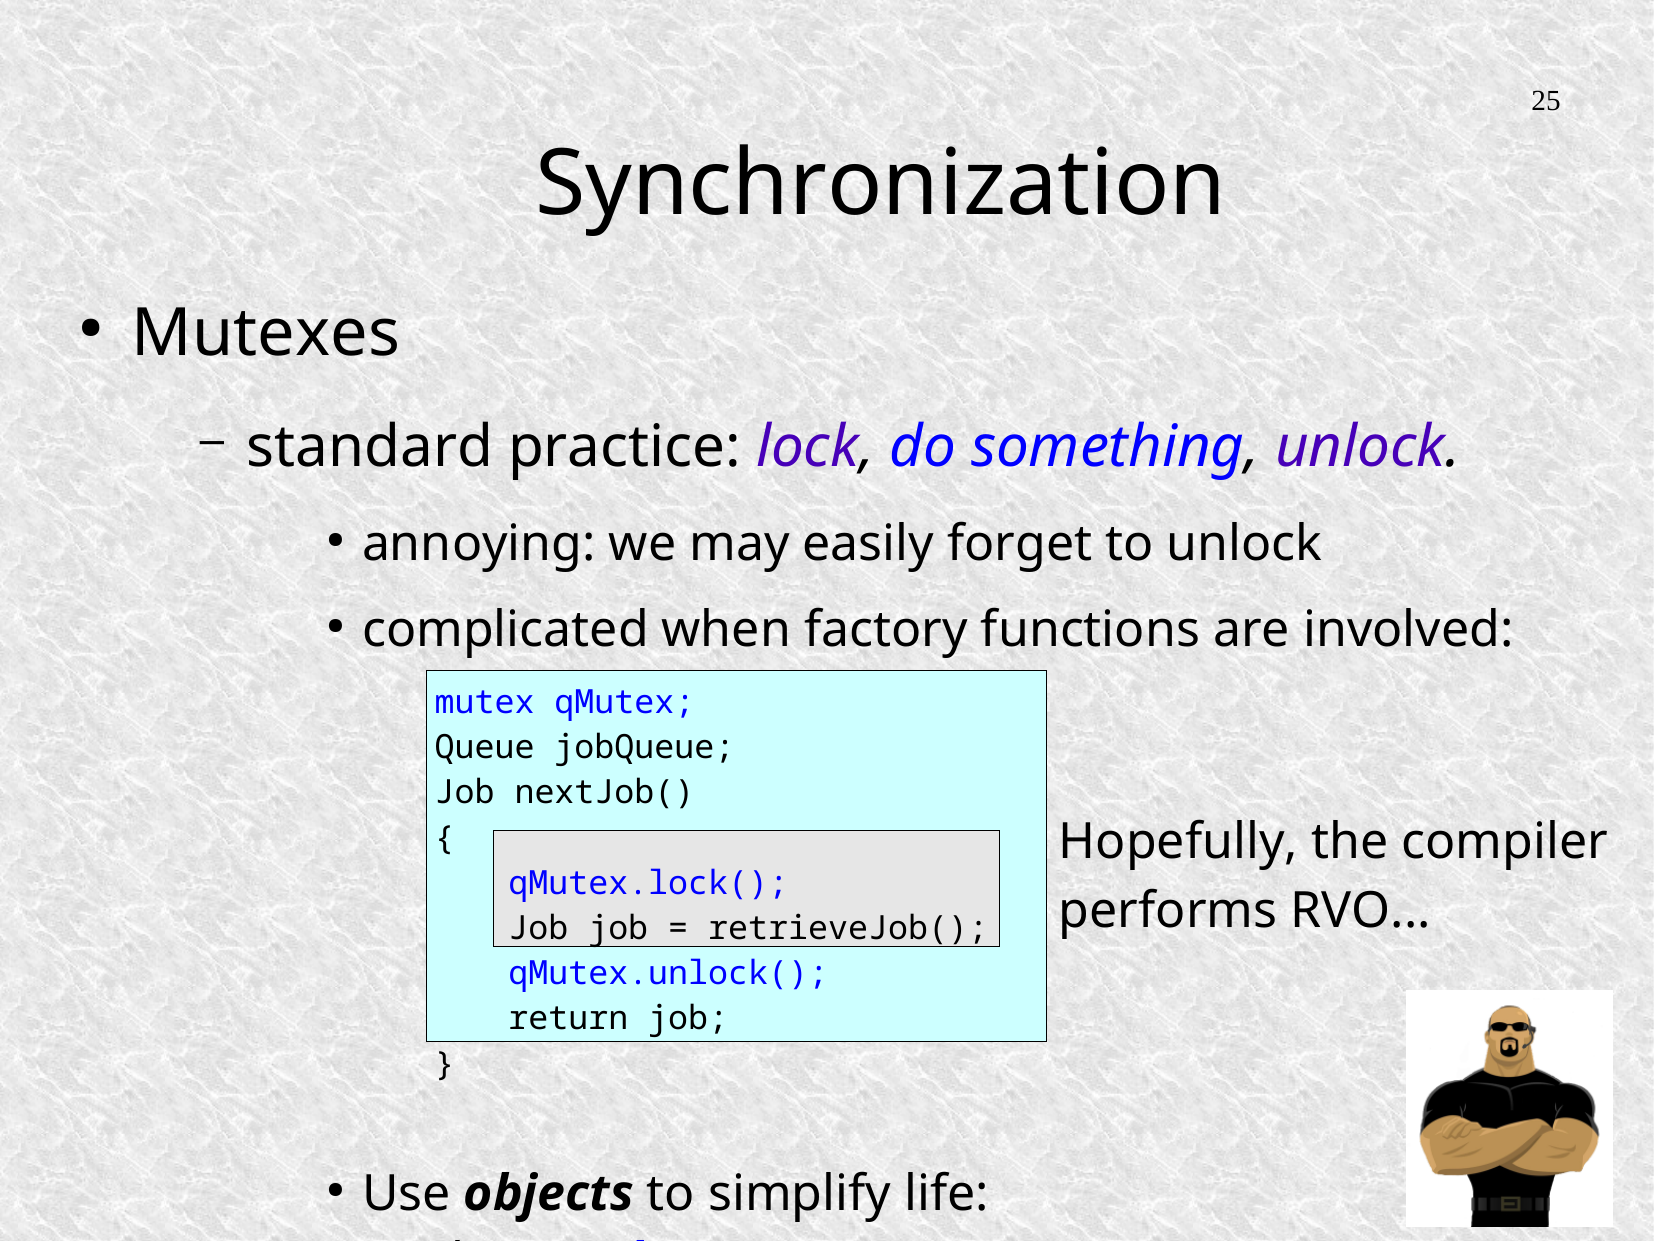

# Synchronization
25
Mutexes
standard practice: lock, do something, unlock.
annoying: we may easily forget to unlock
complicated when factory functions are involved:
Use objects to simplify life:
apply guards.
mutex qMutex;
Queue jobQueue;
Job nextJob()
{
	qMutex.lock();
	Job job = retrieveJob();
	qMutex.unlock();
	return job;
}
Hopefully, the compiler
performs RVO...